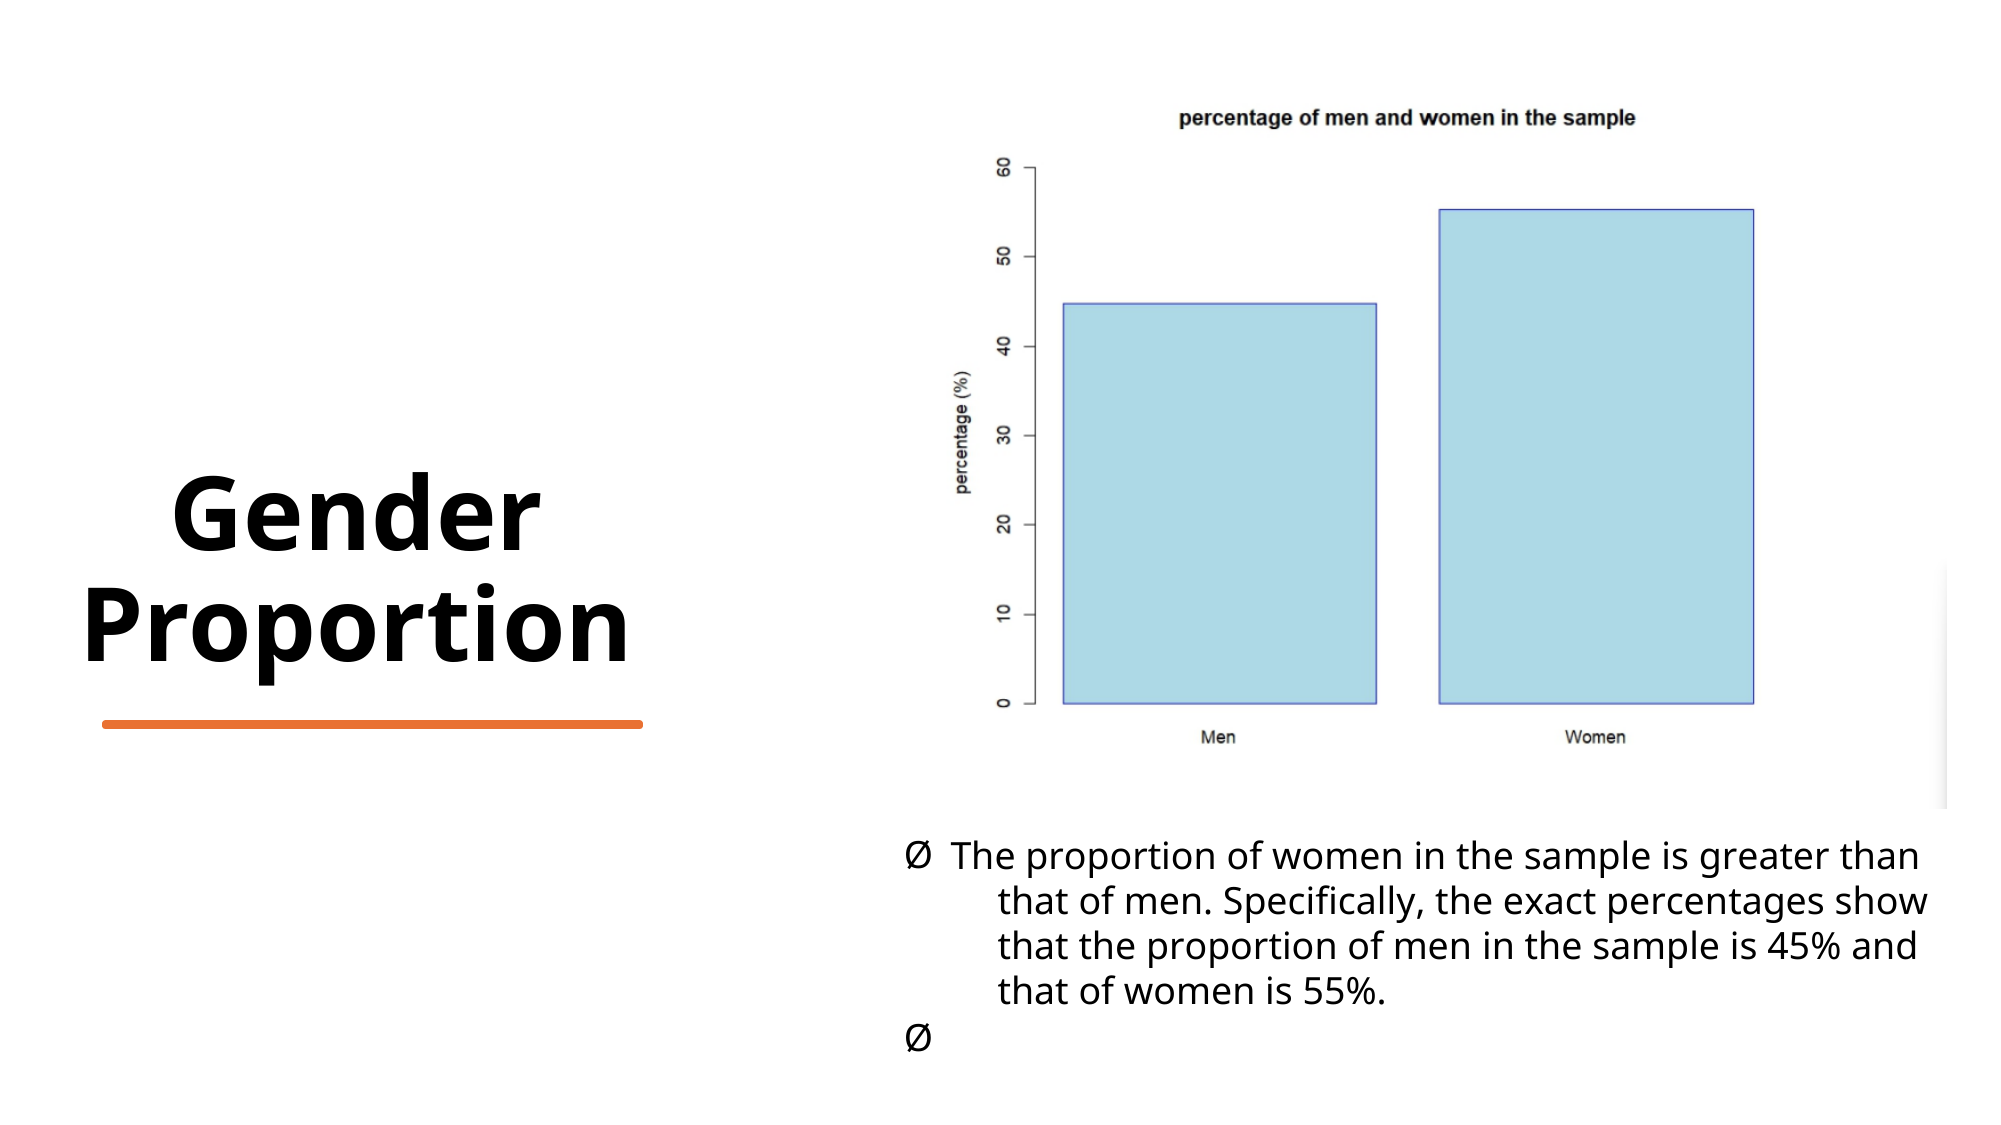

# Gender Proportion
The proportion of women in the sample is greater than that of men. Specifically, the exact percentages show that the proportion of men in the sample is 45% and that of women is 55%.